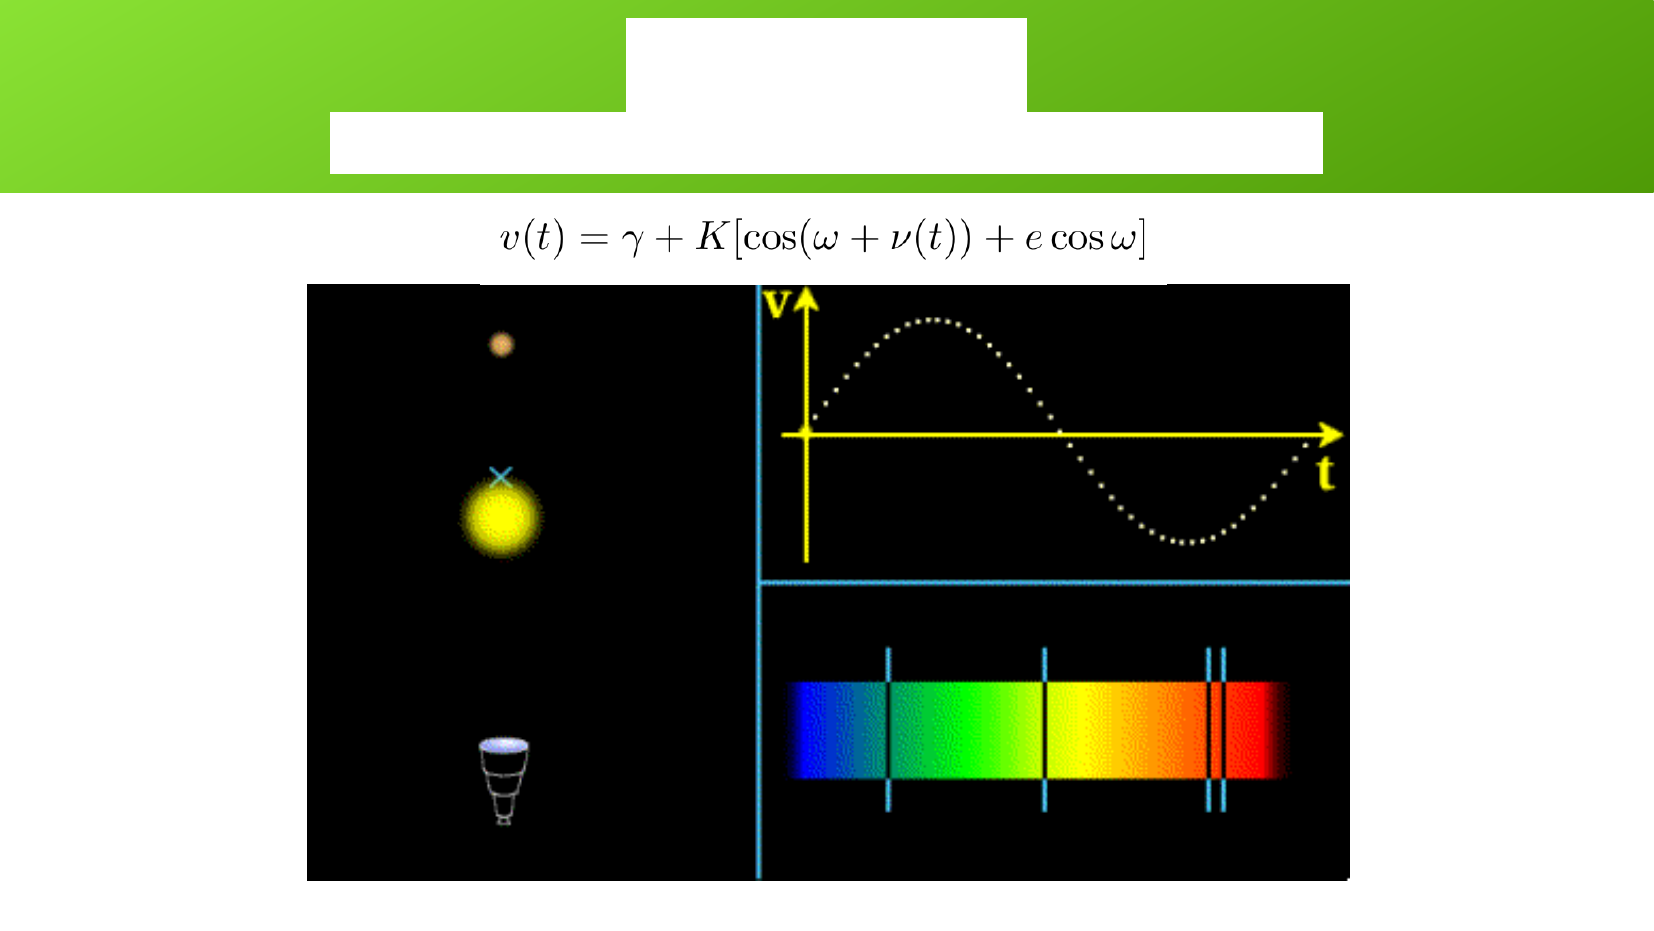

# A case study Radial Velocity method for exoplanets' masses